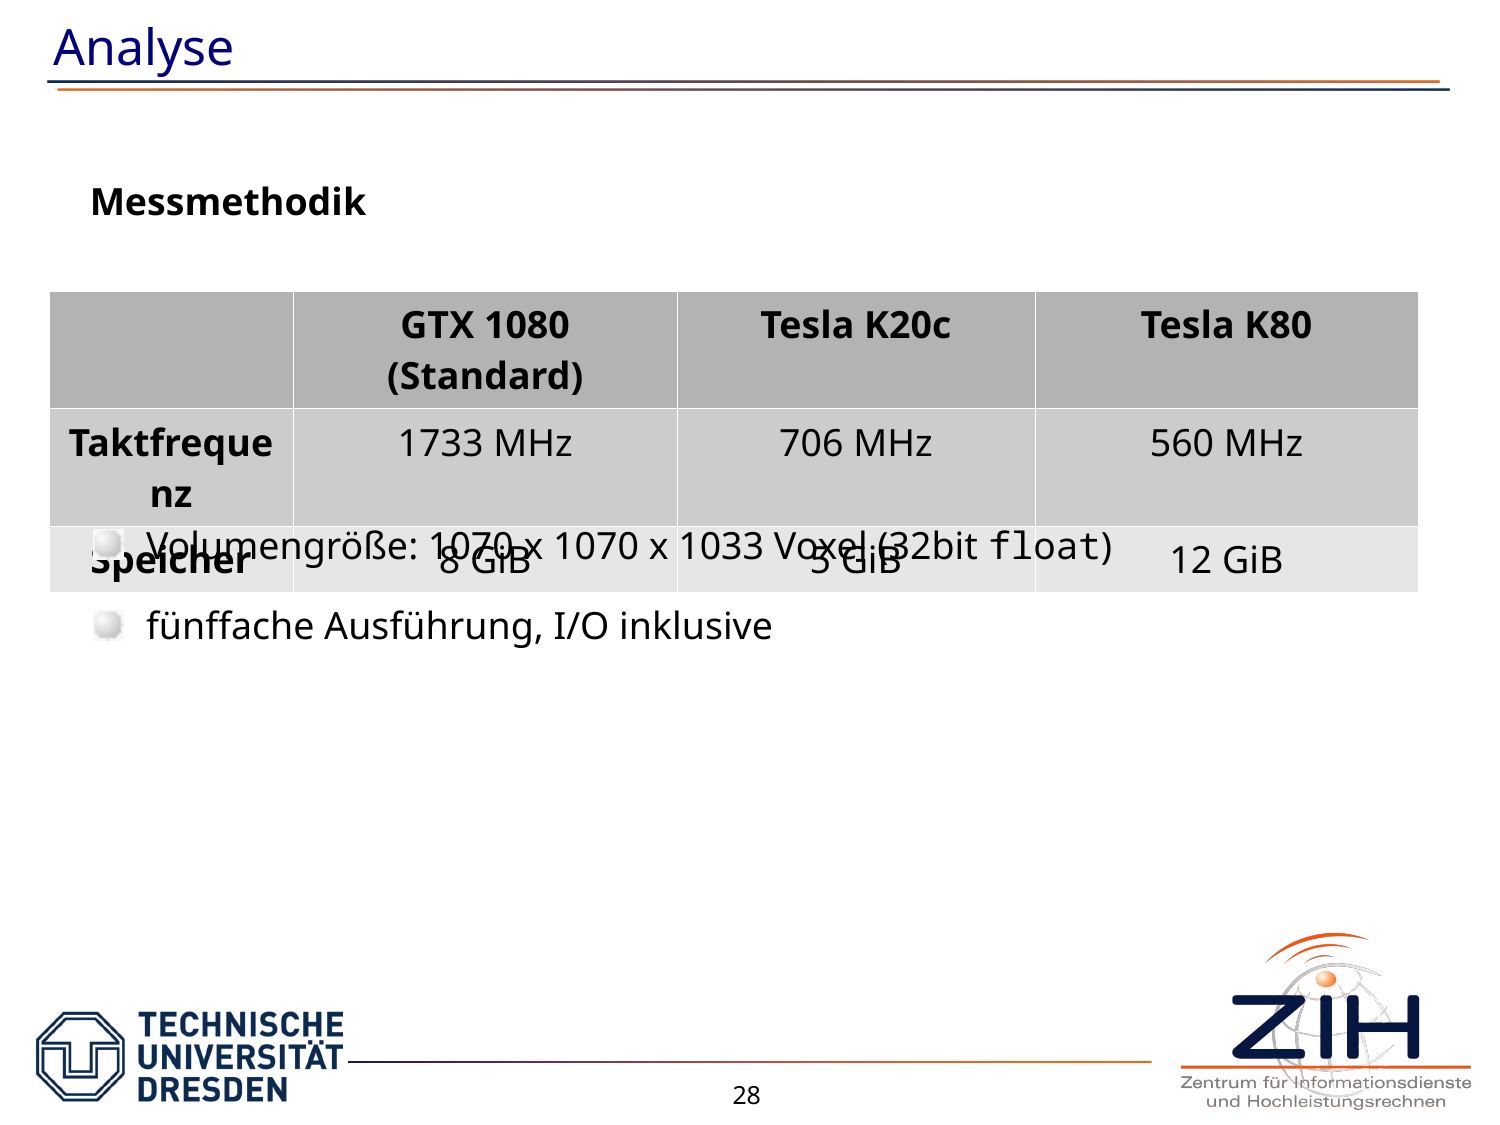

# Analyse
Messmethodik
| | GTX 1080 (Standard) | Tesla K20c | Tesla K80 |
| --- | --- | --- | --- |
| Taktfrequenz | 1733 MHz | 706 MHz | 560 MHz |
| Speicher | 8 GiB | 5 GiB | 12 GiB |
Volumengröße: 1070 x 1070 x 1033 Voxel (32bit float)
fünffache Ausführung, I/O inklusive
28